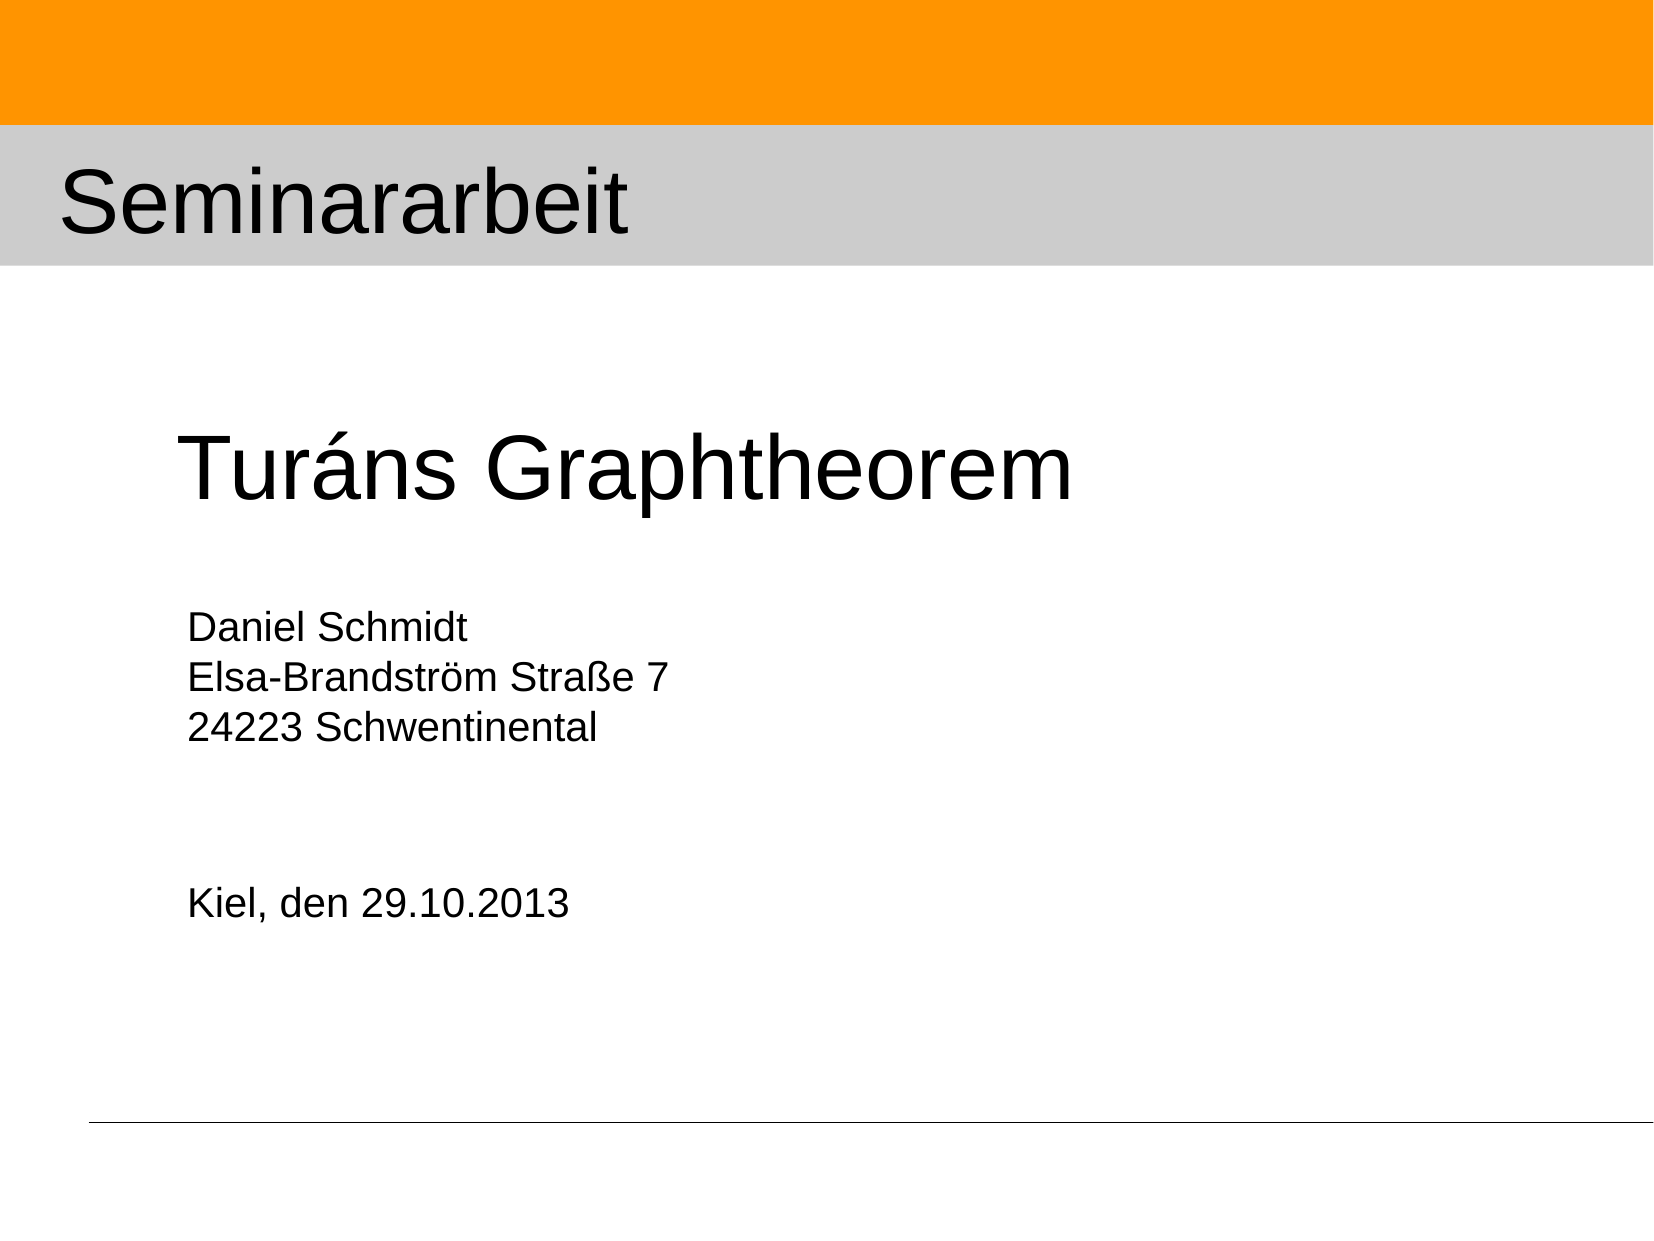

Seminararbeit
# Turáns Graphtheorem
Daniel Schmidt
Elsa-Brandström Straße 7
24223 Schwentinental
Kiel, den 29.10.2013